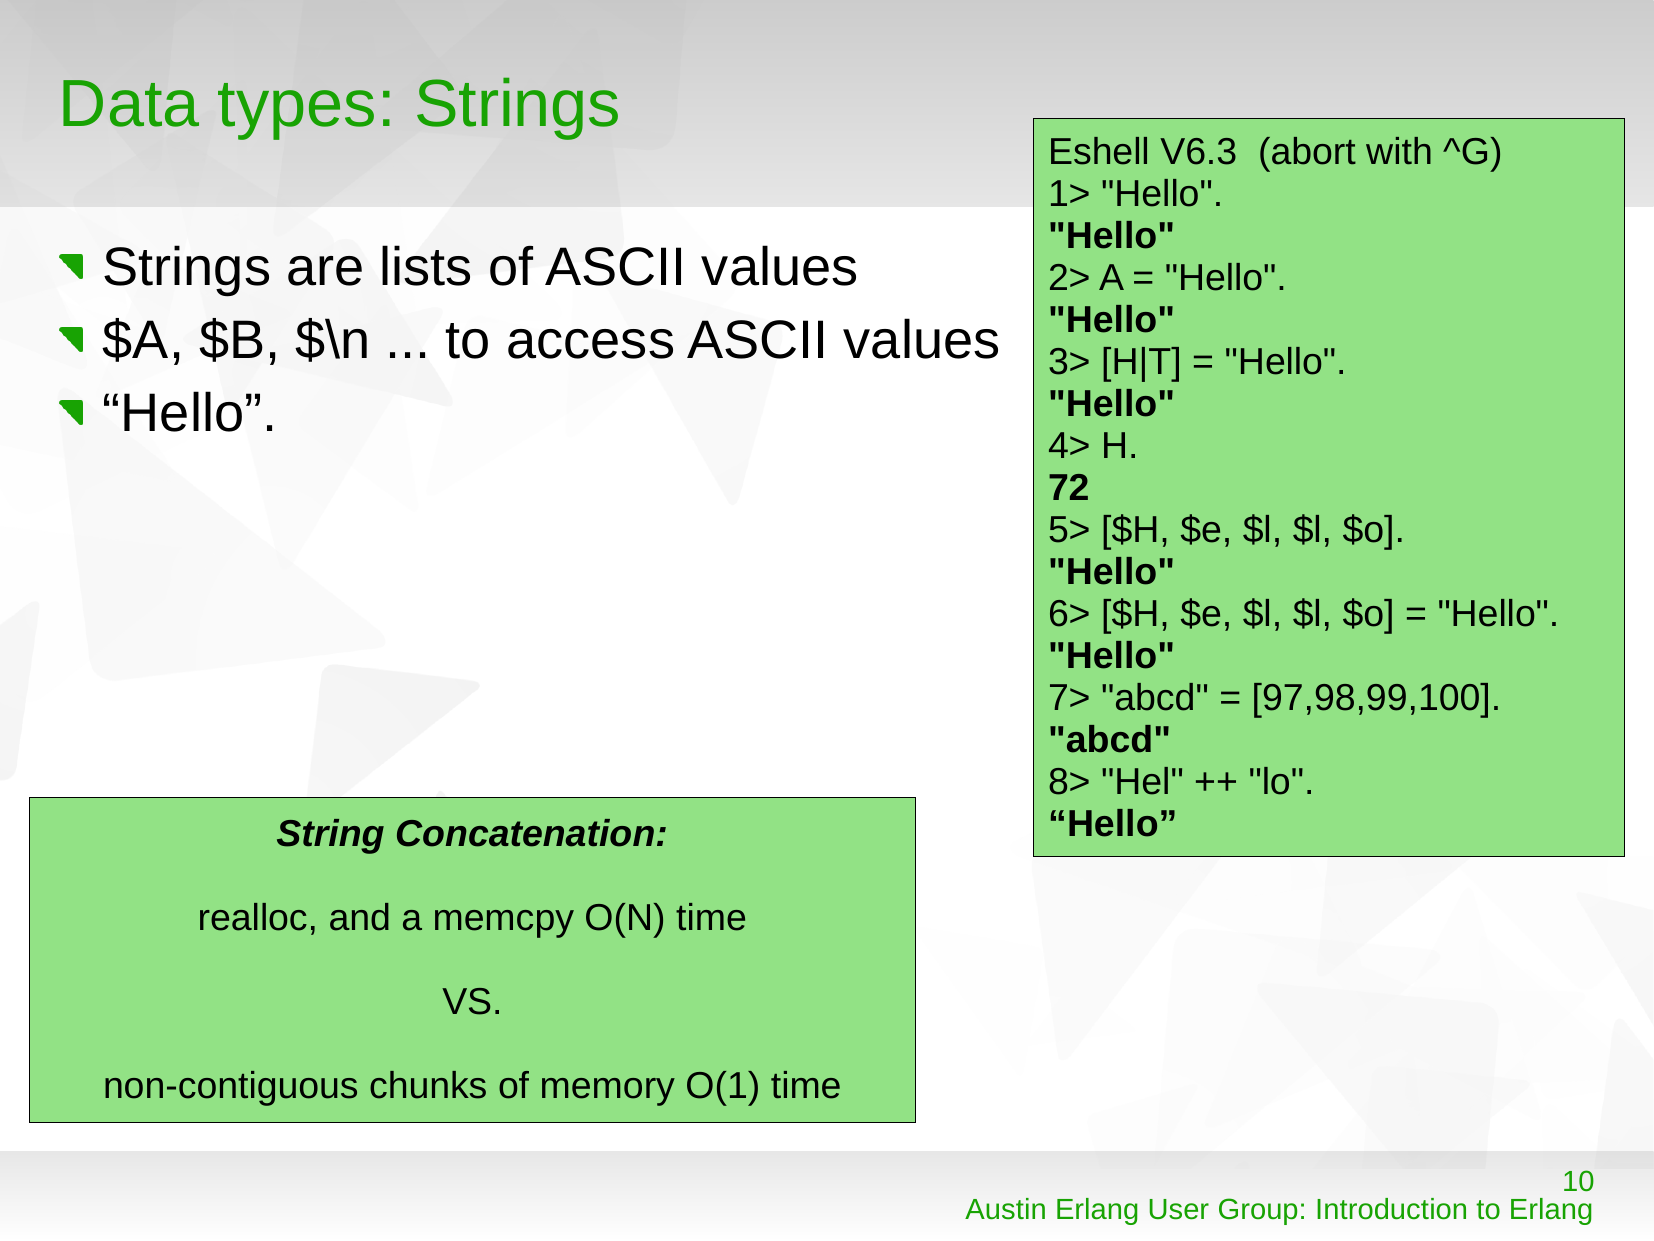

# Data types: Strings
Eshell V6.3 (abort with ^G)
1> "Hello".
"Hello"
2> A = "Hello".
"Hello"
3> [H|T] = "Hello".
"Hello"
4> H.
72
5> [$H, $e, $l, $l, $o].
"Hello"
6> [$H, $e, $l, $l, $o] = "Hello".
"Hello"
7> "abcd" = [97,98,99,100].
"abcd"
8> "Hel" ++ "lo".
“Hello”
Strings are lists of ASCII values
$A, $B, $\n ... to access ASCII values
“Hello”.
String Concatenation:
realloc, and a memcpy O(N) time
VS.
non-contiguous chunks of memory O(1) time
10
Austin Erlang User Group: Introduction to Erlang